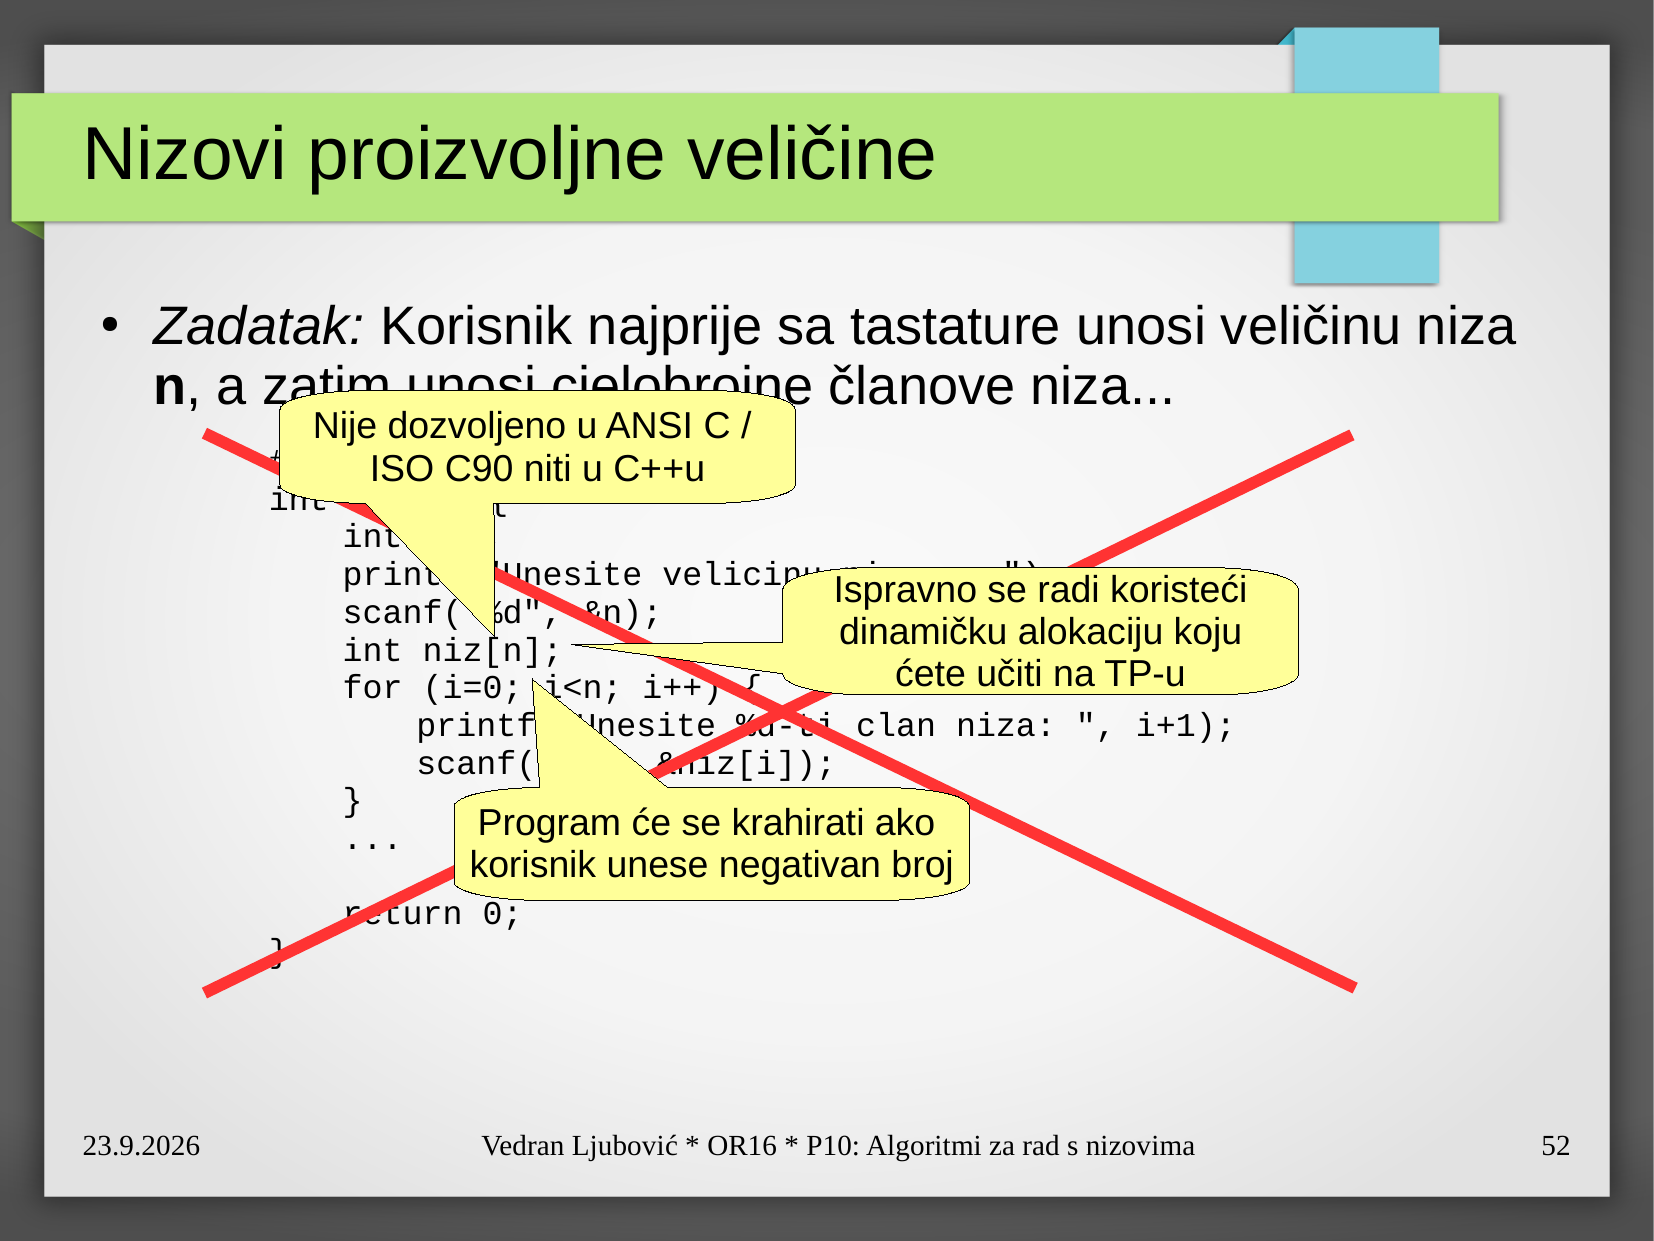

# Nizovi proizvoljne veličine
Zadatak: Korisnik najprije sa tastature unosi veličinu niza n, a zatim unosi cjelobrojne članove niza...
Nije dozvoljeno u ANSI C /
ISO C90 niti u C++u
#include <stdio.h>
int main() {
	int n,i;
	printf("Unesite velicinu niza n: ");
	scanf("%d", &n);
	int niz[n];
	for (i=0; i<n; i++) {
		printf("Unesite %d-ti clan niza: ", i+1);
		scanf("%d", &niz[i]);
	}
	...
	return 0;
}
Ispravno se radi koristeći
dinamičku alokaciju koju
ćete učiti na TP-u
Program će se krahirati ako
korisnik unese negativan broj
Vedran Ljubović * OR16 * P10: Algoritmi za rad s nizovima
52